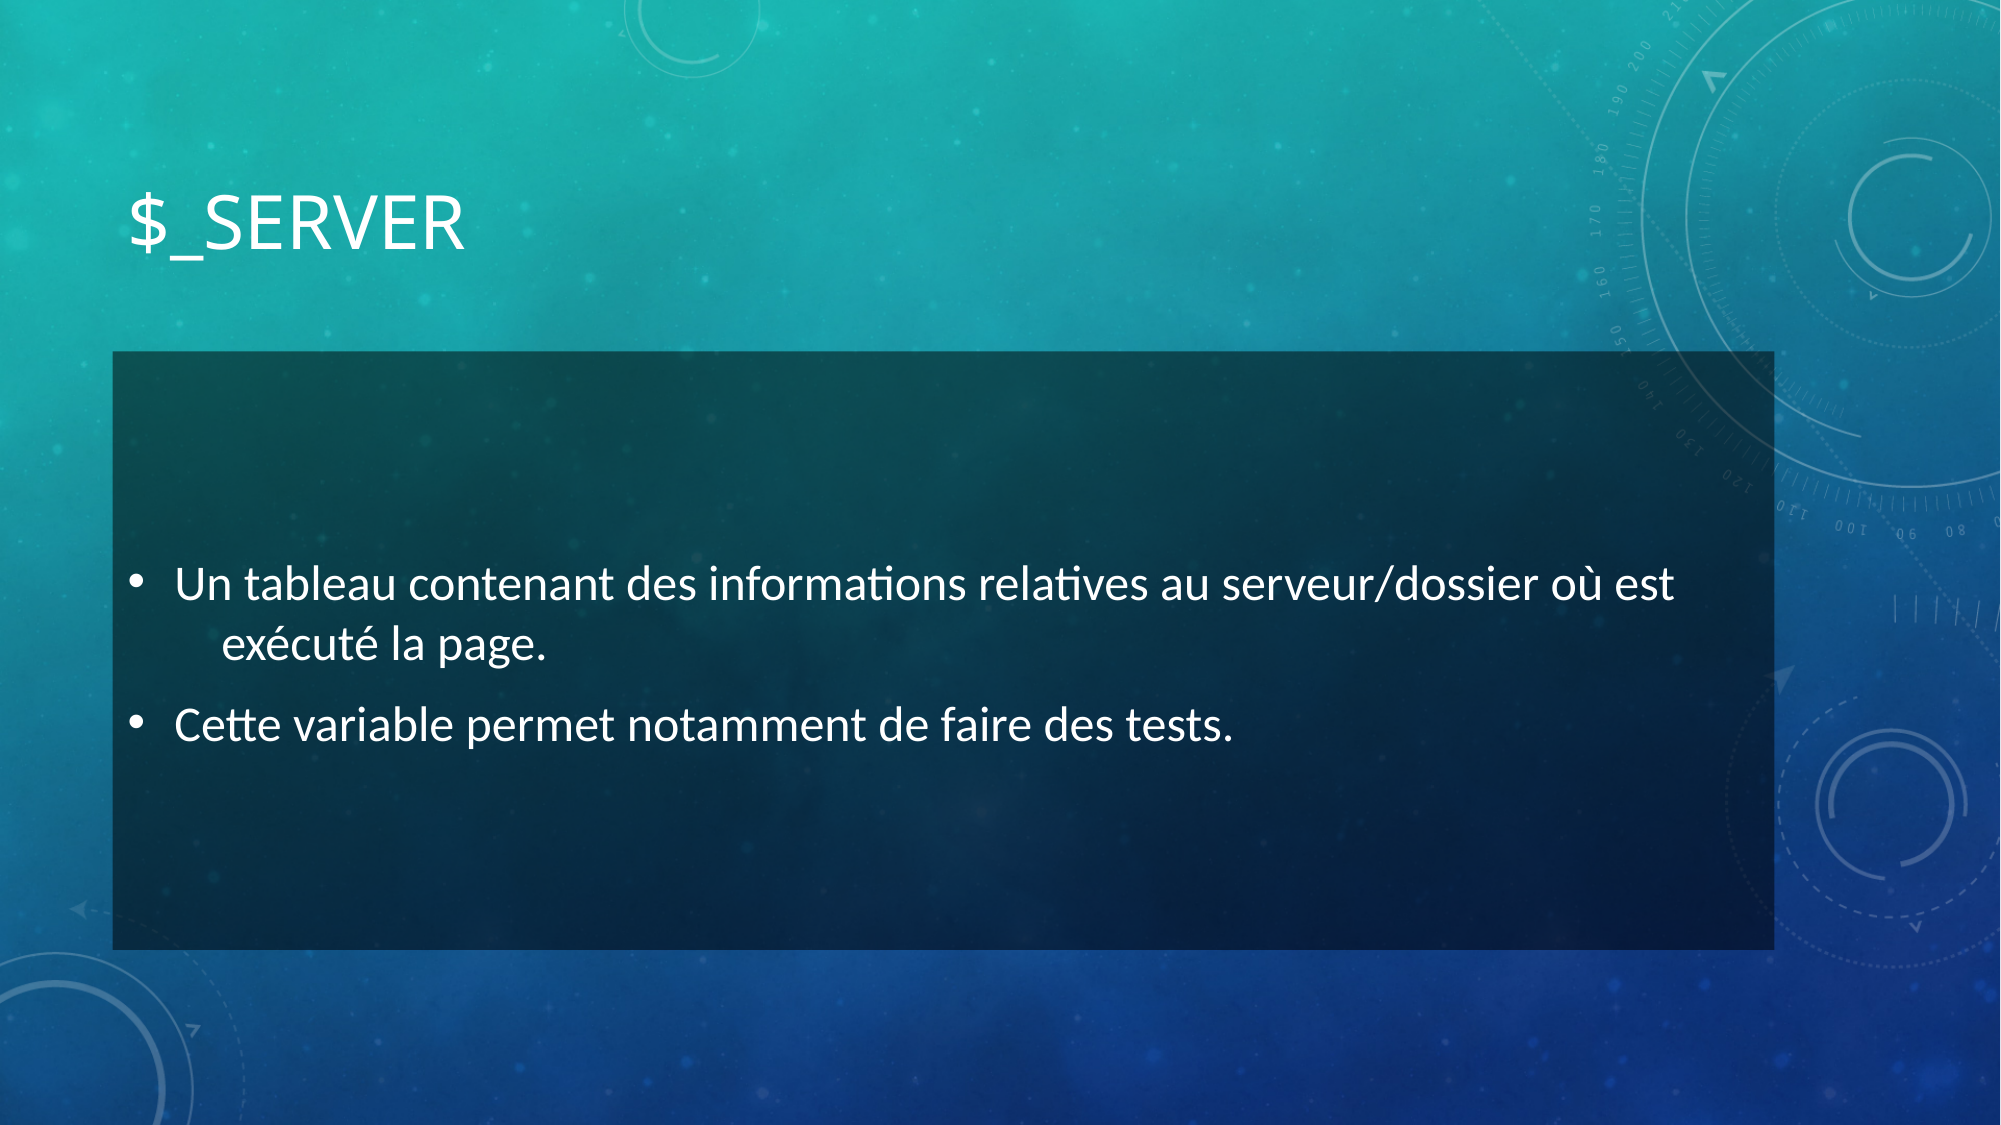

# $_Server
Un tableau contenant des informations relatives au serveur/dossier où est exécuté la page.
Cette variable permet notamment de faire des tests.